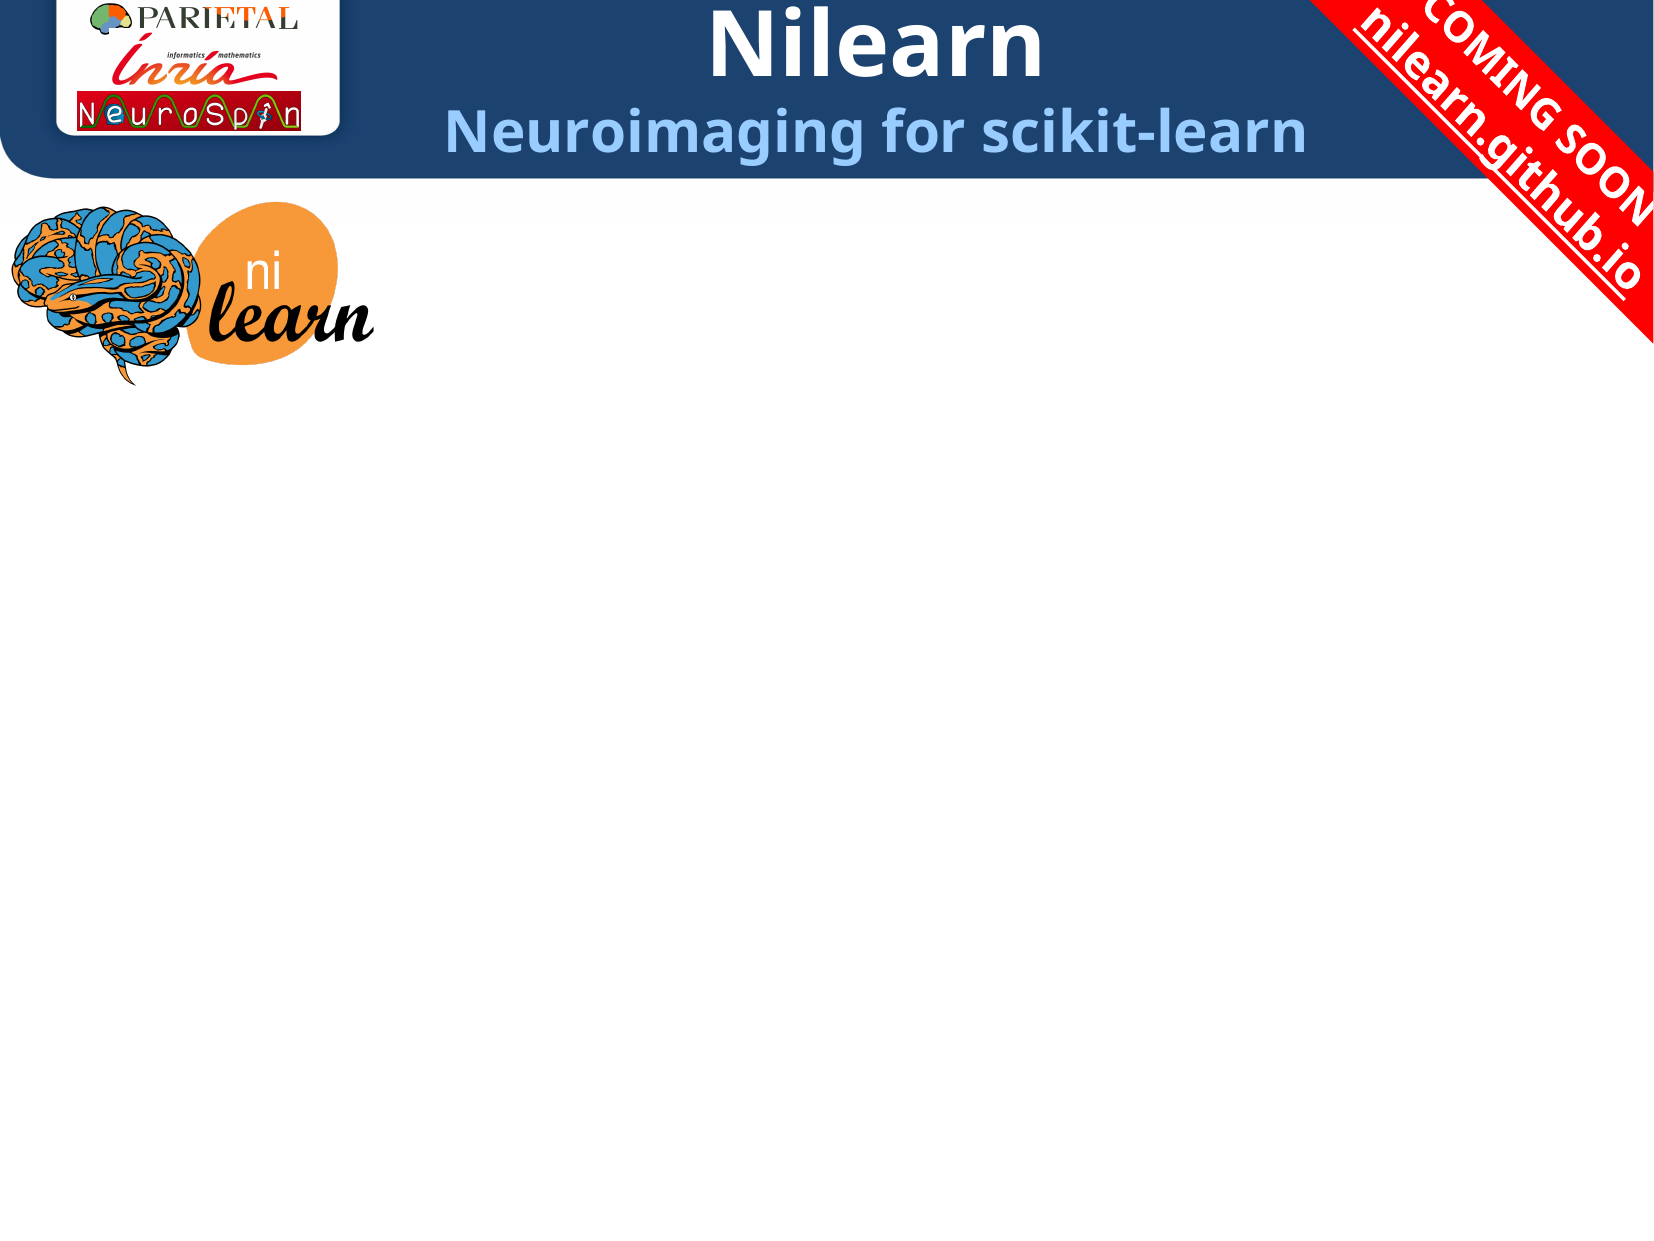

Nilearn
Neuroimaging for scikit-learn
COMING SOON
nilearn.github.io